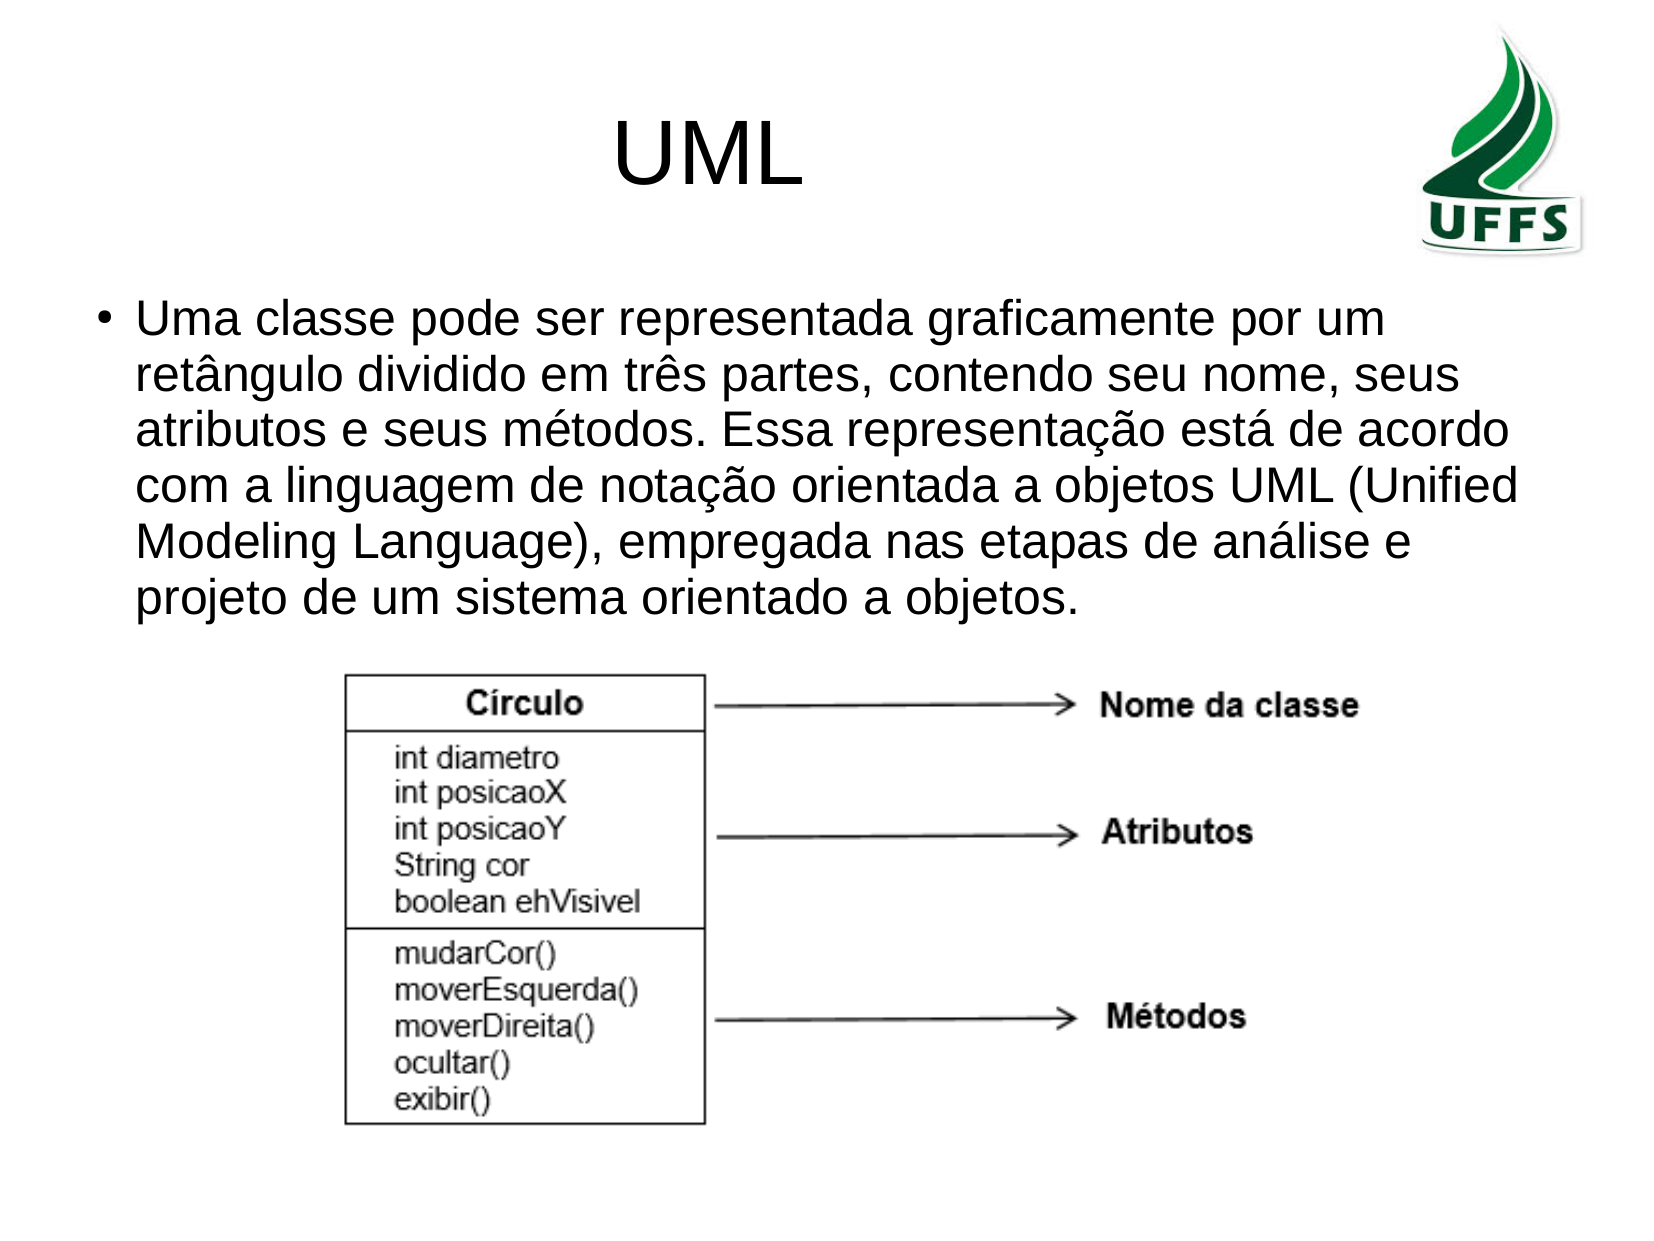

# UML
Uma classe pode ser representada graficamente por um retângulo dividido em três partes, contendo seu nome, seus atributos e seus métodos. Essa representação está de acordo com a linguagem de notação orientada a objetos UML (Unified Modeling Language), empregada nas etapas de análise e projeto de um sistema orientado a objetos.